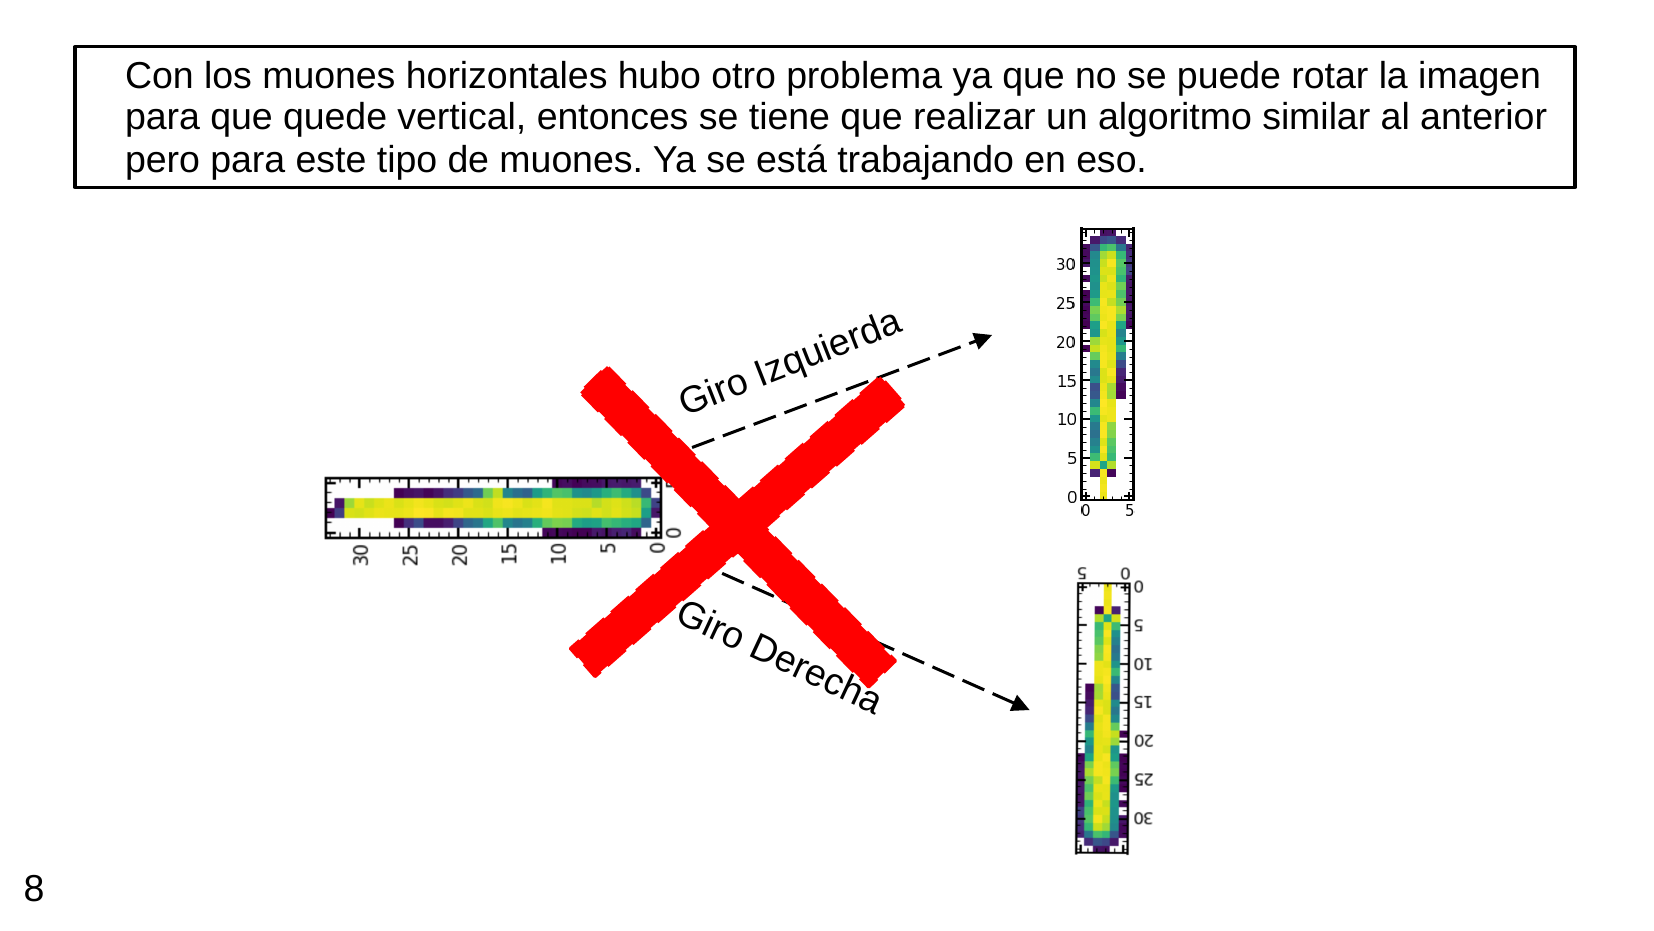

Con los muones horizontales hubo otro problema ya que no se puede rotar la imagen para que quede vertical, entonces se tiene que realizar un algoritmo similar al anterior pero para este tipo de muones. Ya se está trabajando en eso.
Giro Izquierda
Giro Derecha